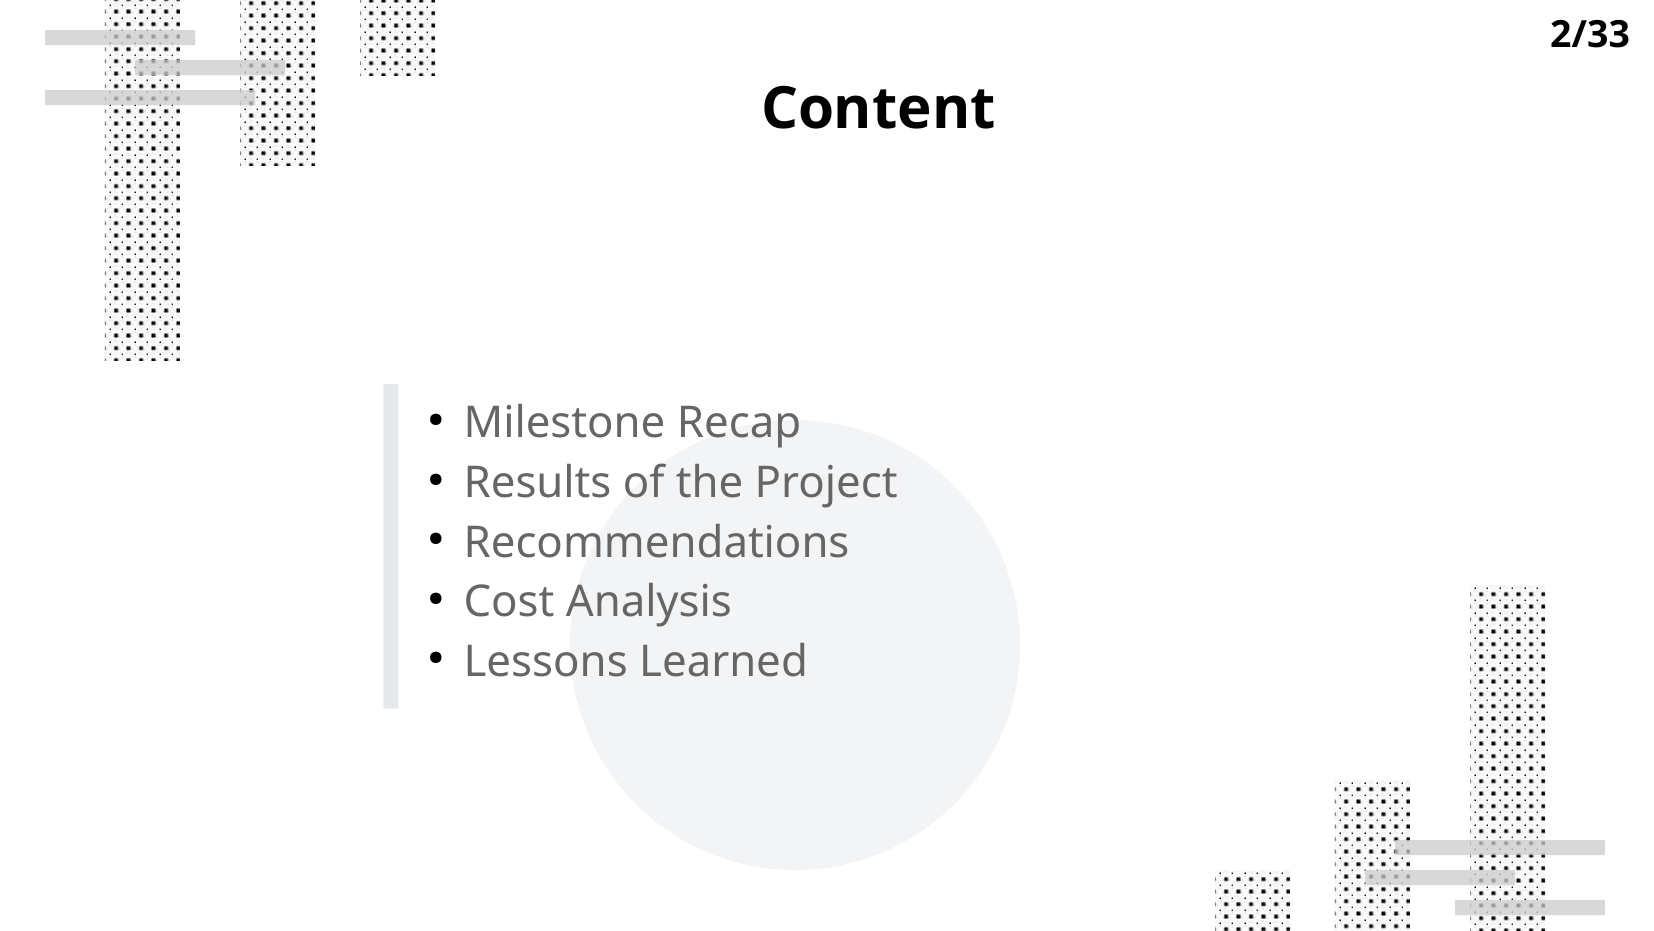

2/33
Content
Milestone Recap
Results of the Project
Recommendations
Cost Analysis
Lessons Learned